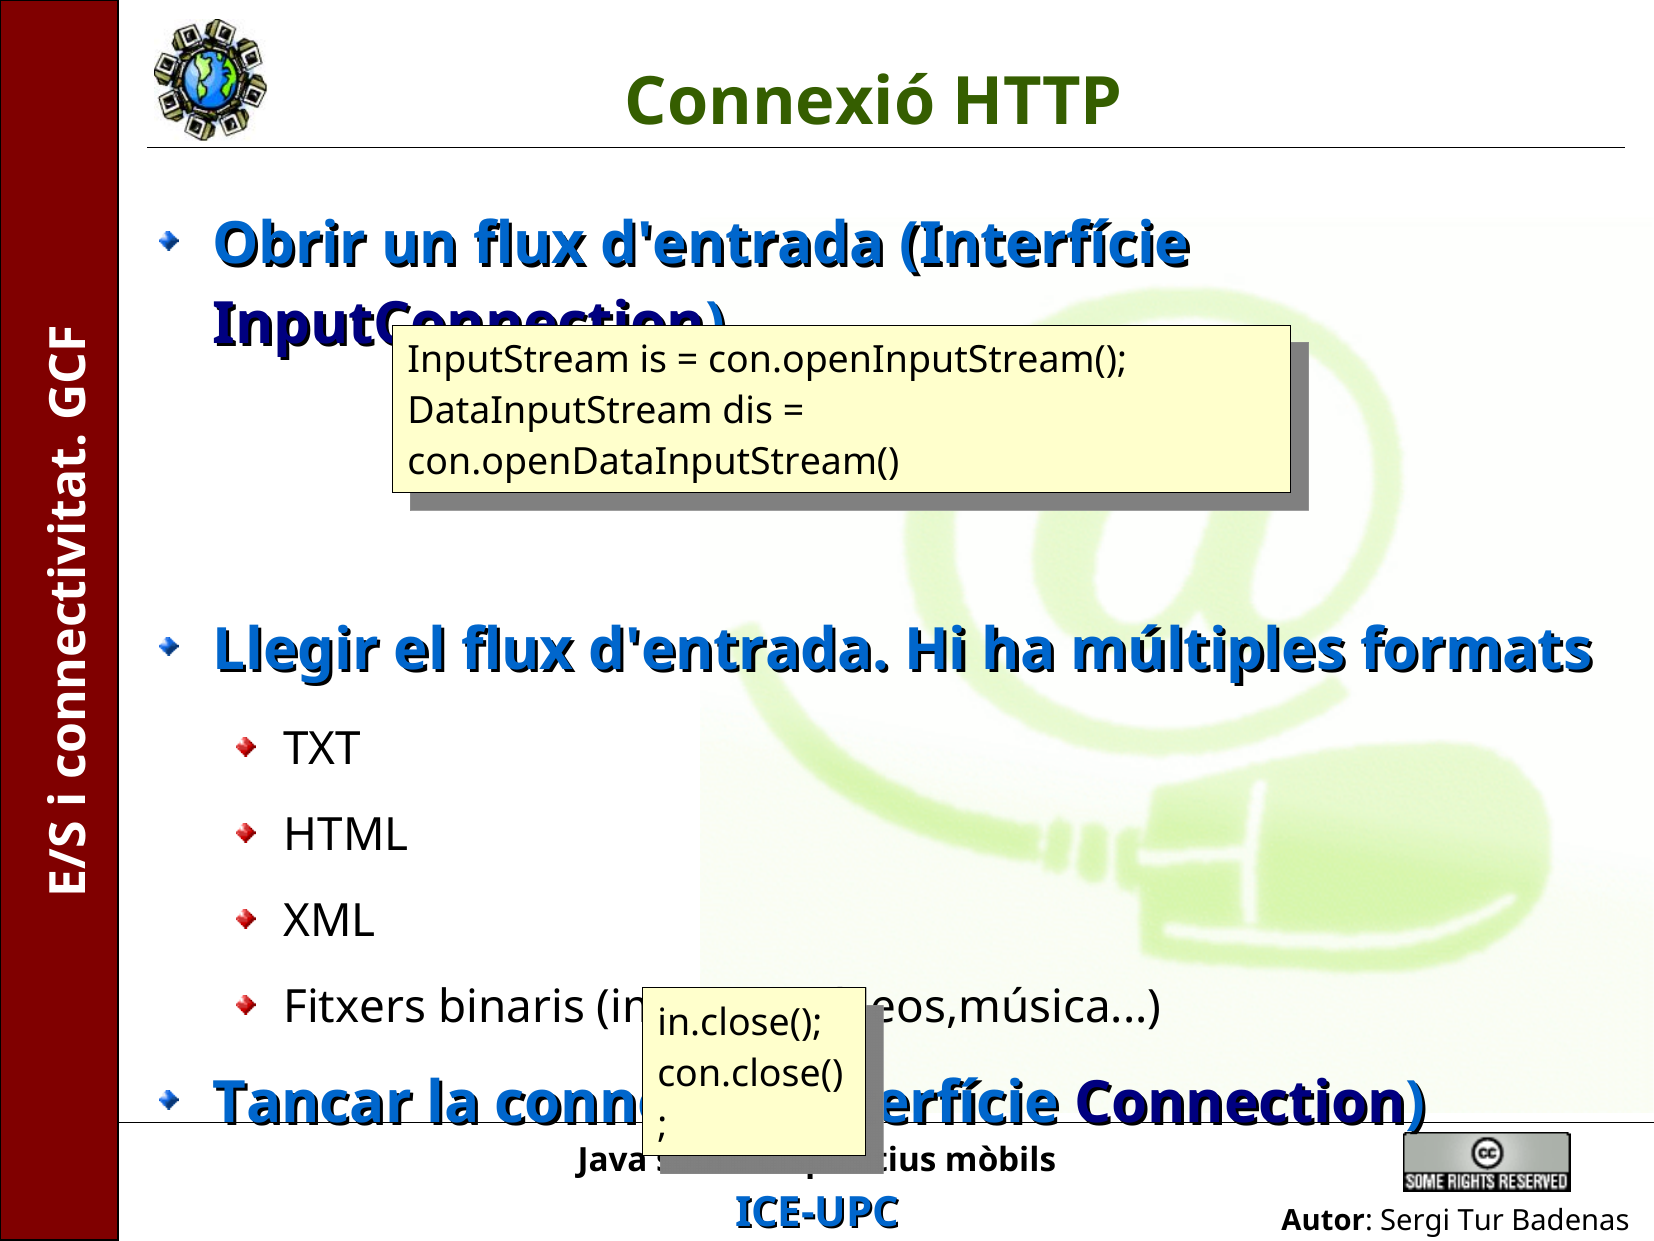

# Connexió HTTP
Obrir un flux d'entrada (Interfície InputConnection)
Llegir el flux d'entrada. Hi ha múltiples formats
TXT
HTML
XML
Fitxers binaris (imatges, vídeos,música...)
Tancar la connexió (interfície Connection)
InputStream is = con.openInputStream();
DataInputStream dis = con.openDataInputStream()
in.close();
con.close();